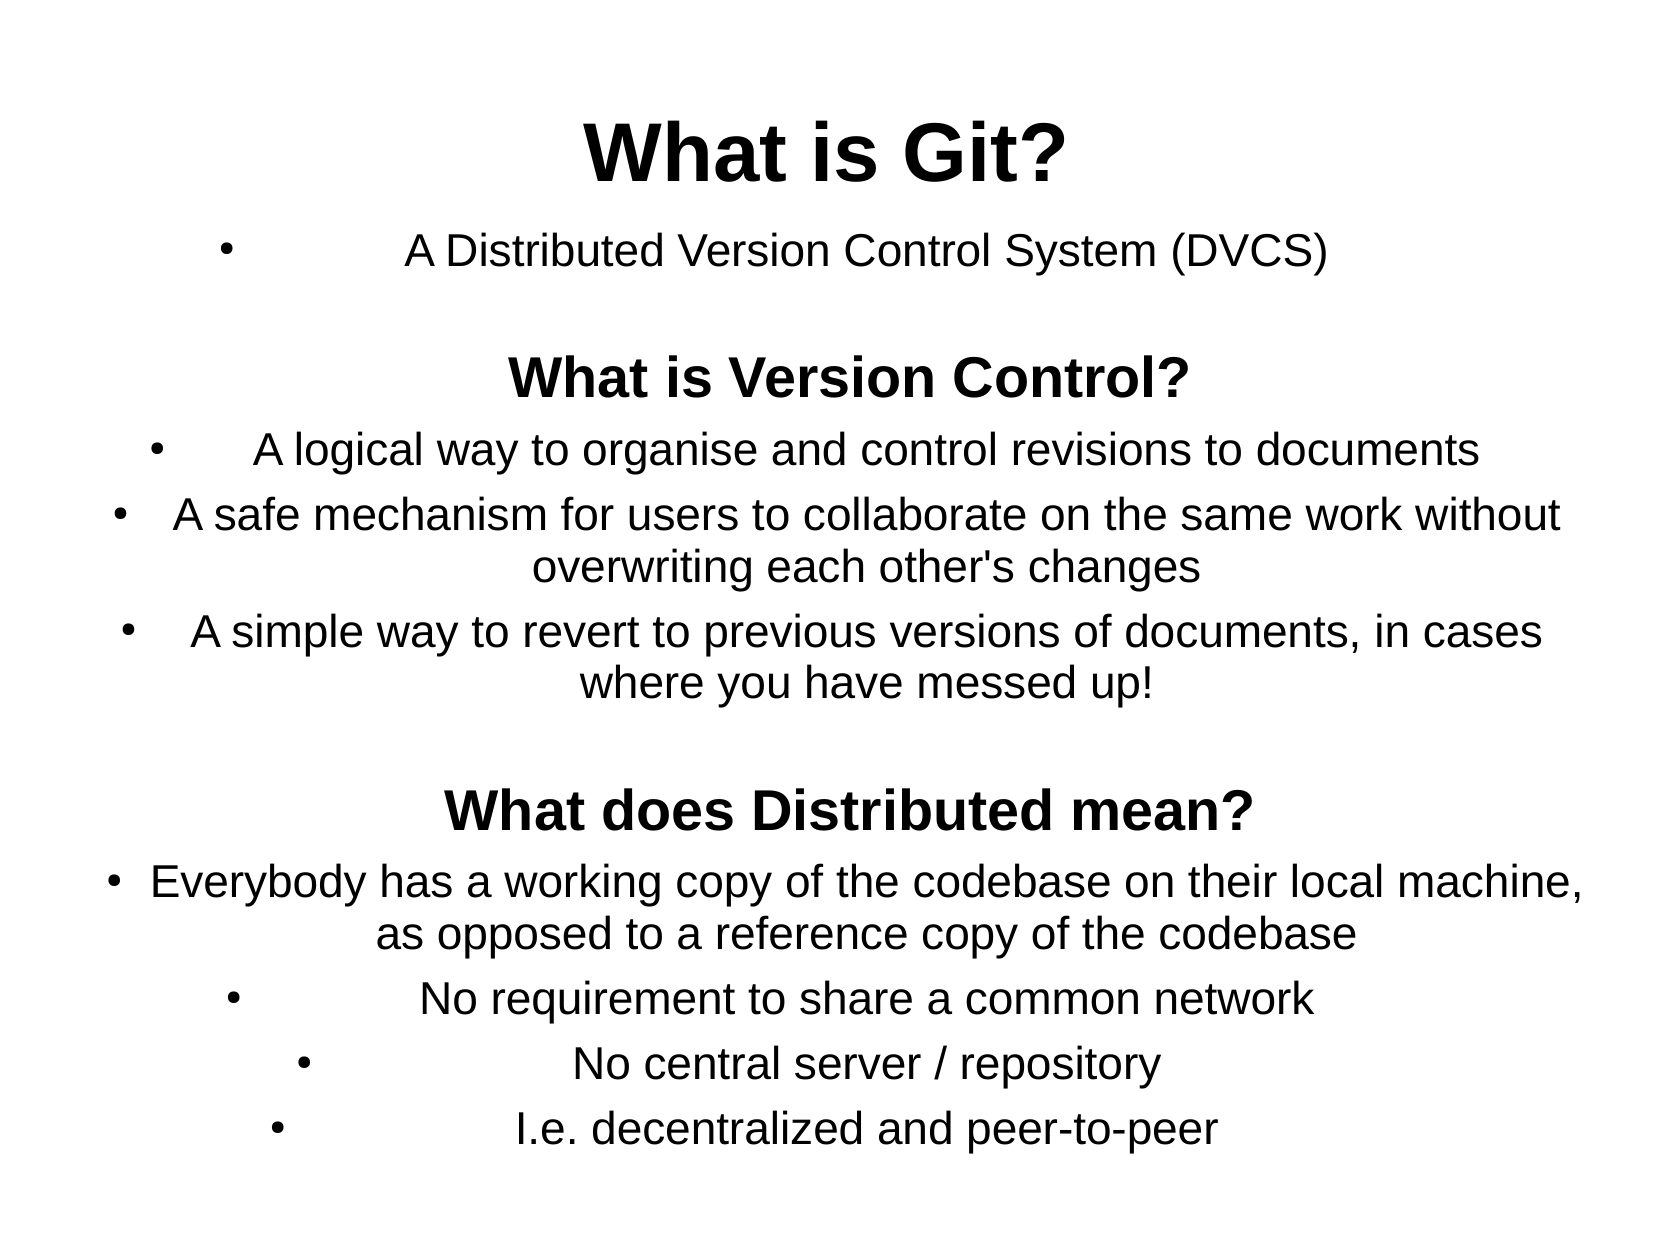

# What is Git?
A Distributed Version Control System (DVCS)
What is Version Control?
A logical way to organise and control revisions to documents
A safe mechanism for users to collaborate on the same work without overwriting each other's changes
A simple way to revert to previous versions of documents, in cases where you have messed up!
What does Distributed mean?
Everybody has a working copy of the codebase on their local machine, as opposed to a reference copy of the codebase
No requirement to share a common network
No central server / repository
I.e. decentralized and peer-to-peer